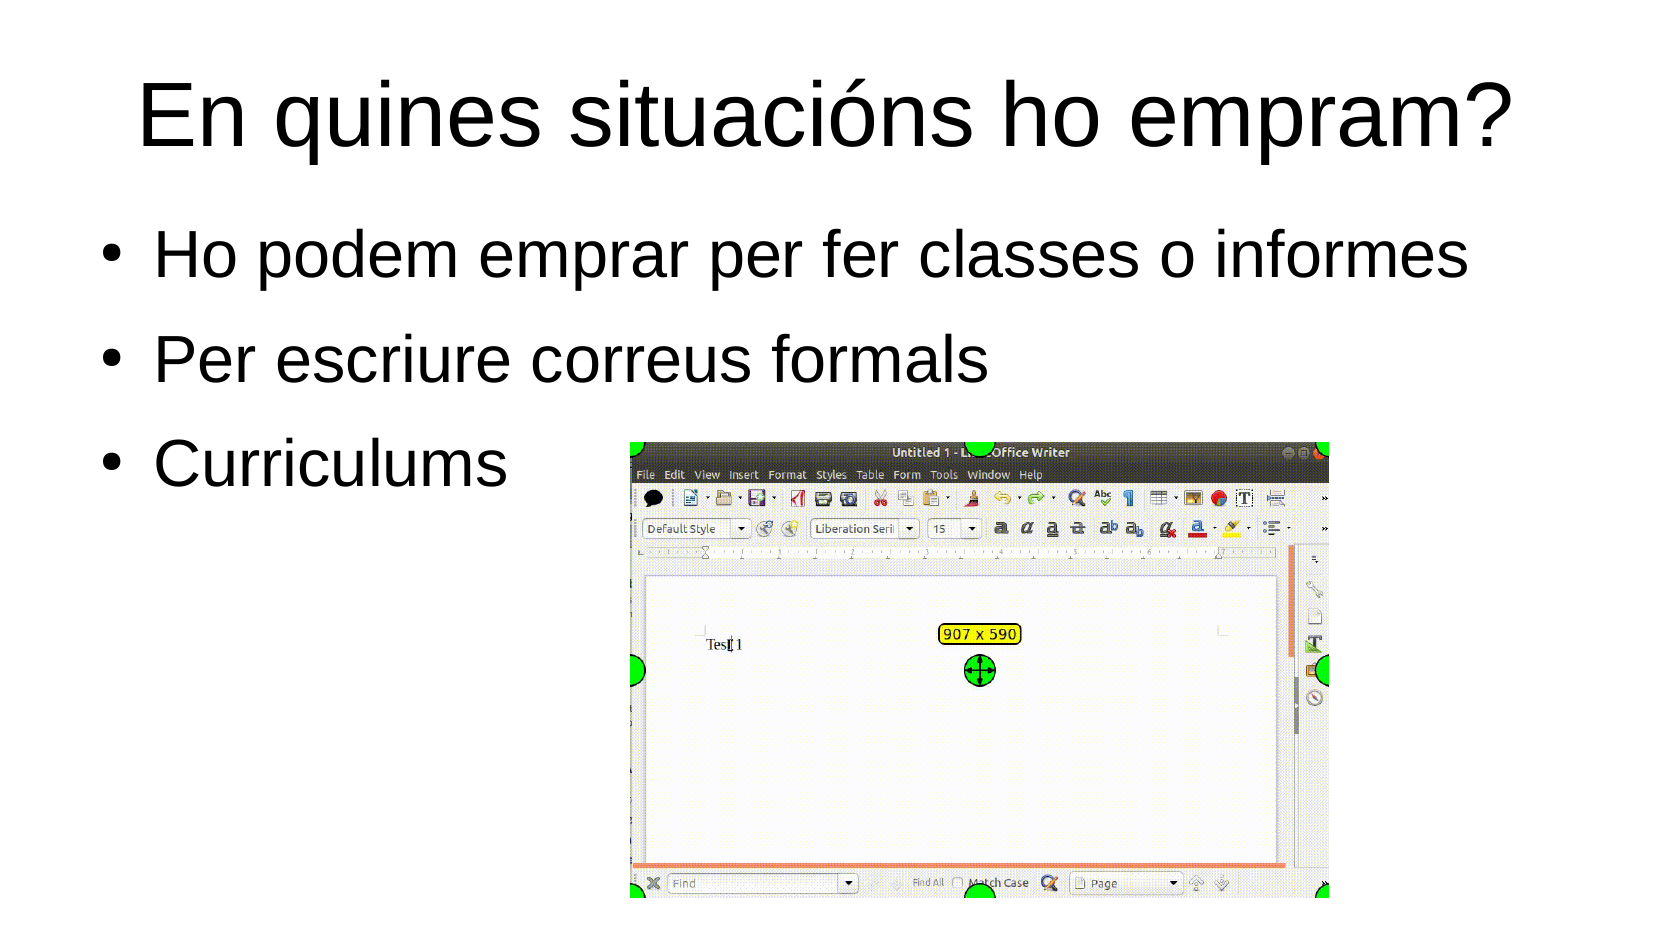

# En quines situacións ho empram?
Ho podem emprar per fer classes o informes
Per escriure correus formals
Curriculums